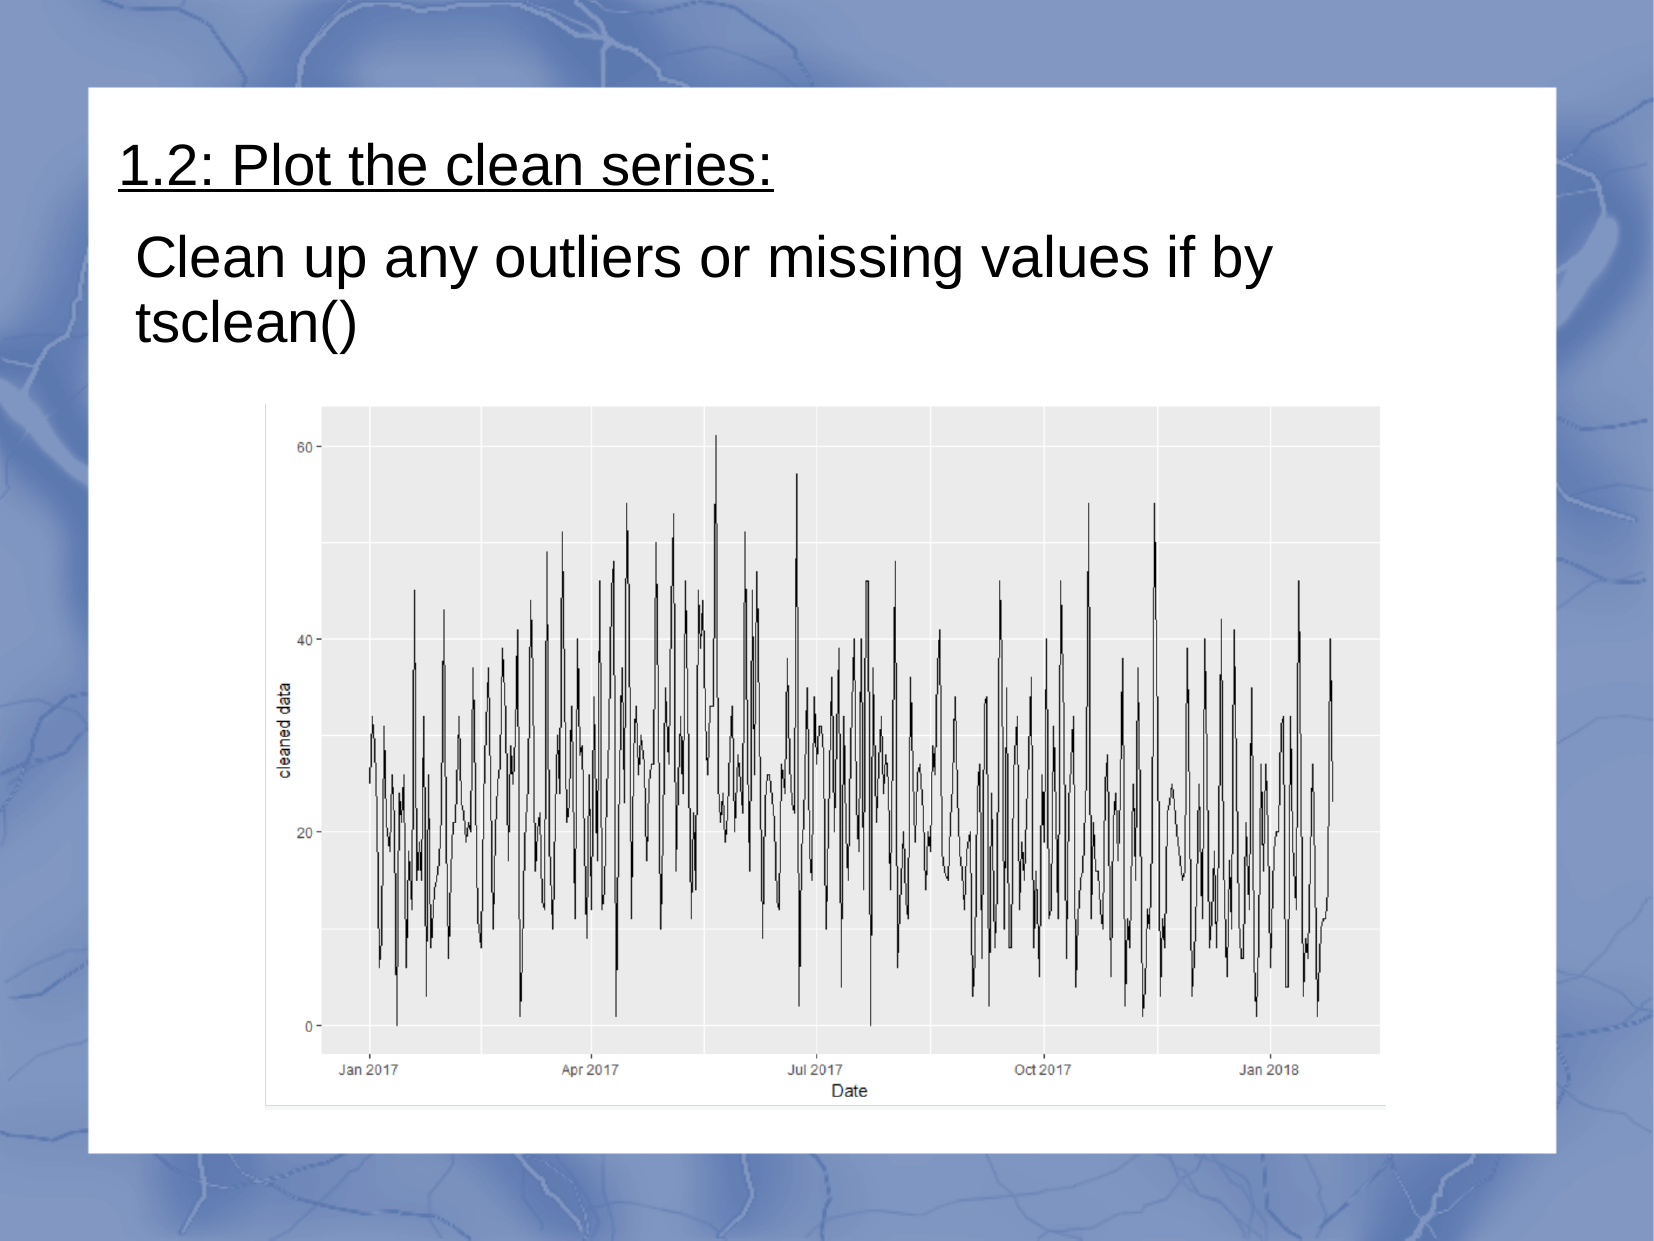

# 1.2: Plot the clean series:
Clean up any outliers or missing values if by tsclean()